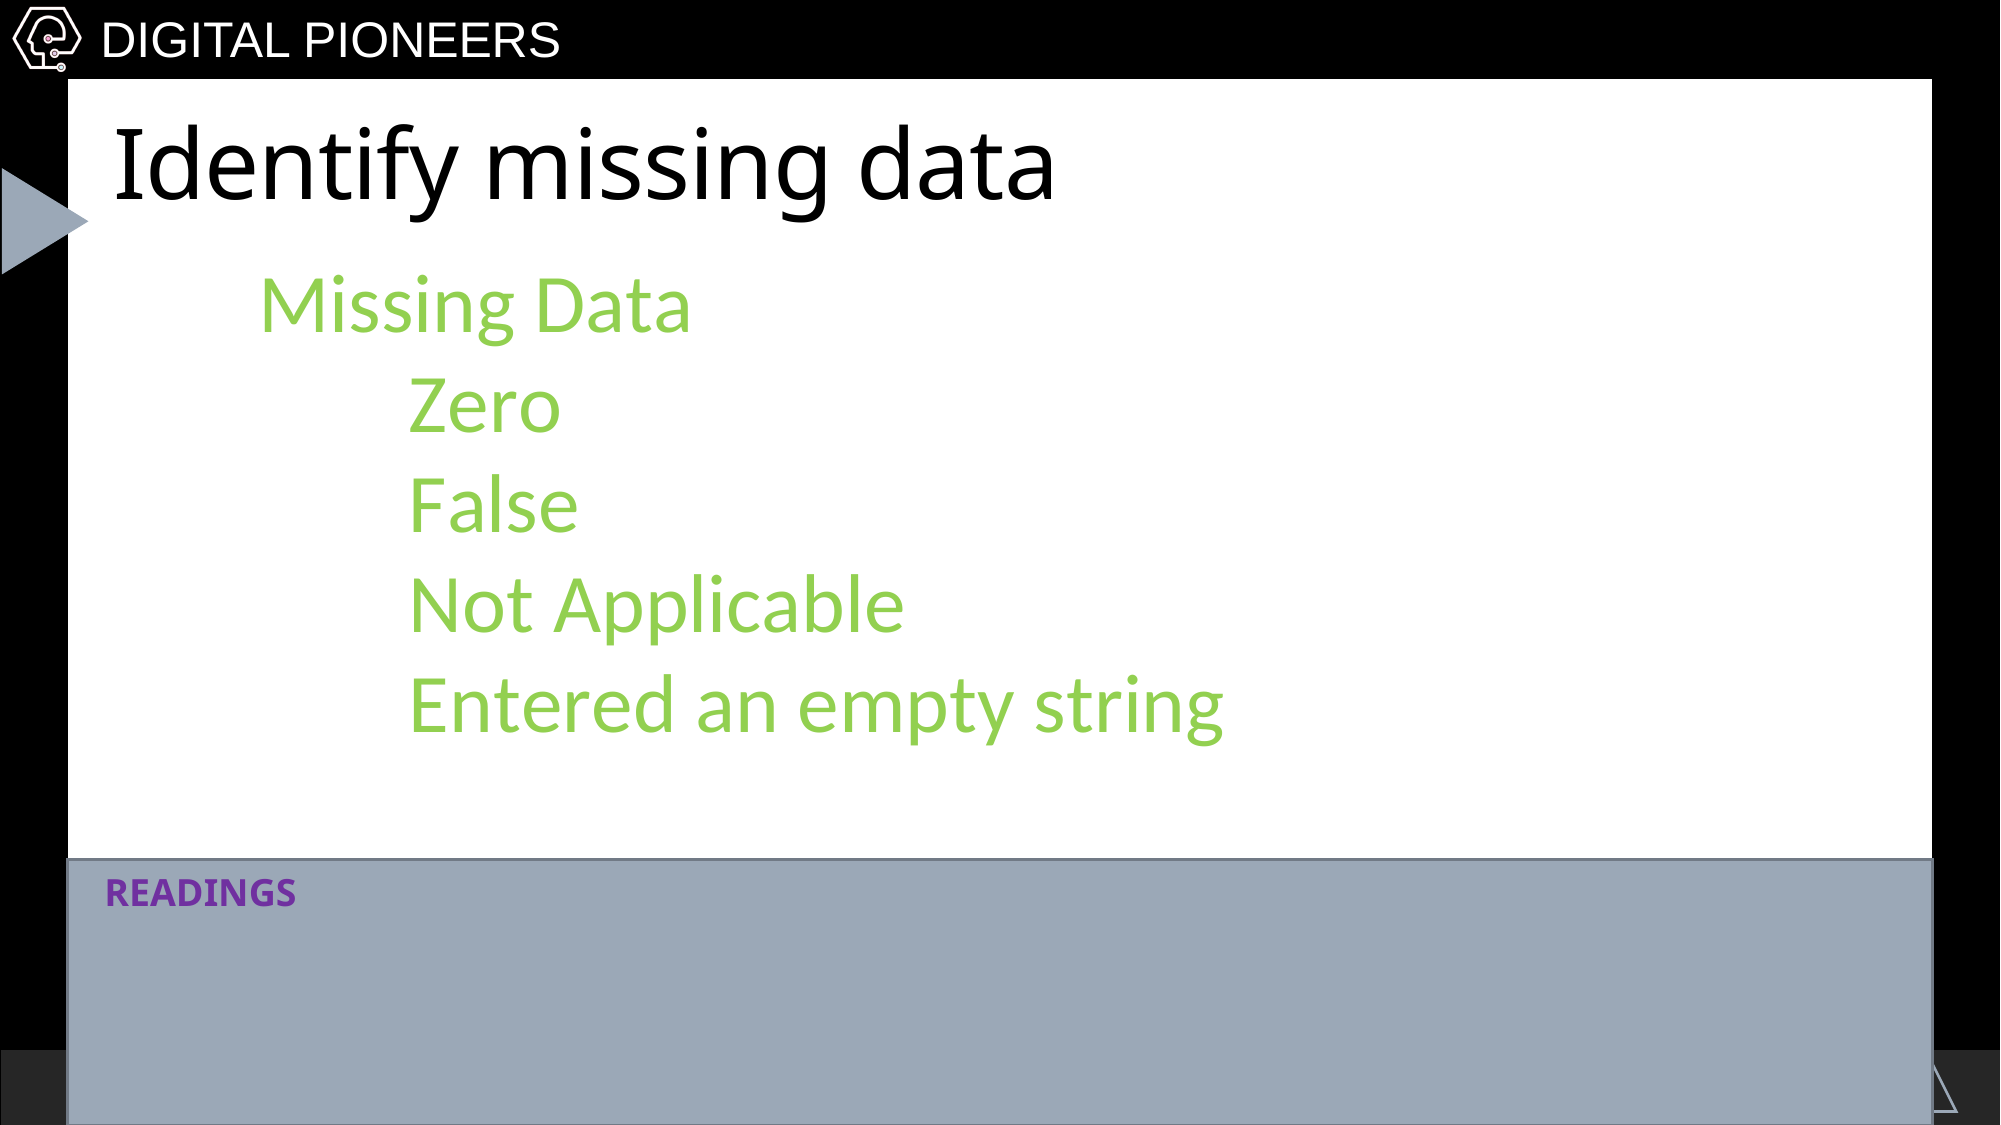

DIGITAL PIONEERS
# Identify missing data
Missing Data
Zero
False
Not Applicable
Entered an empty string
READINGS